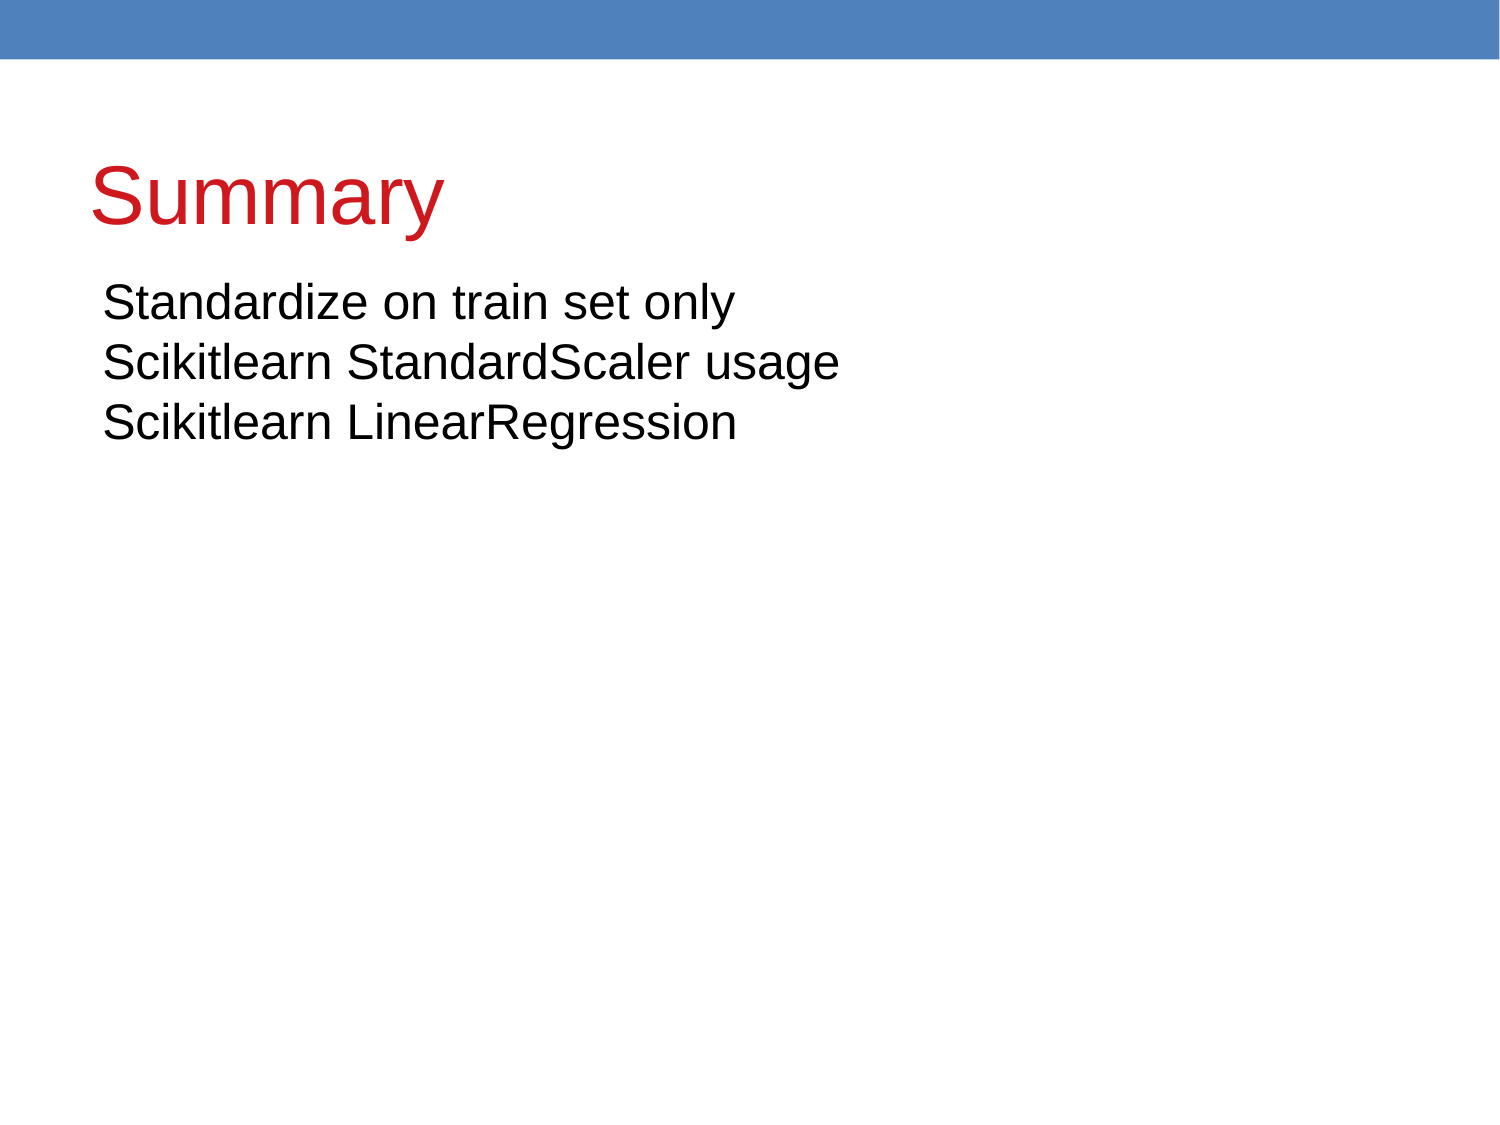

Summary
Standardize on train set only
Scikitlearn StandardScaler usage
Scikitlearn LinearRegression